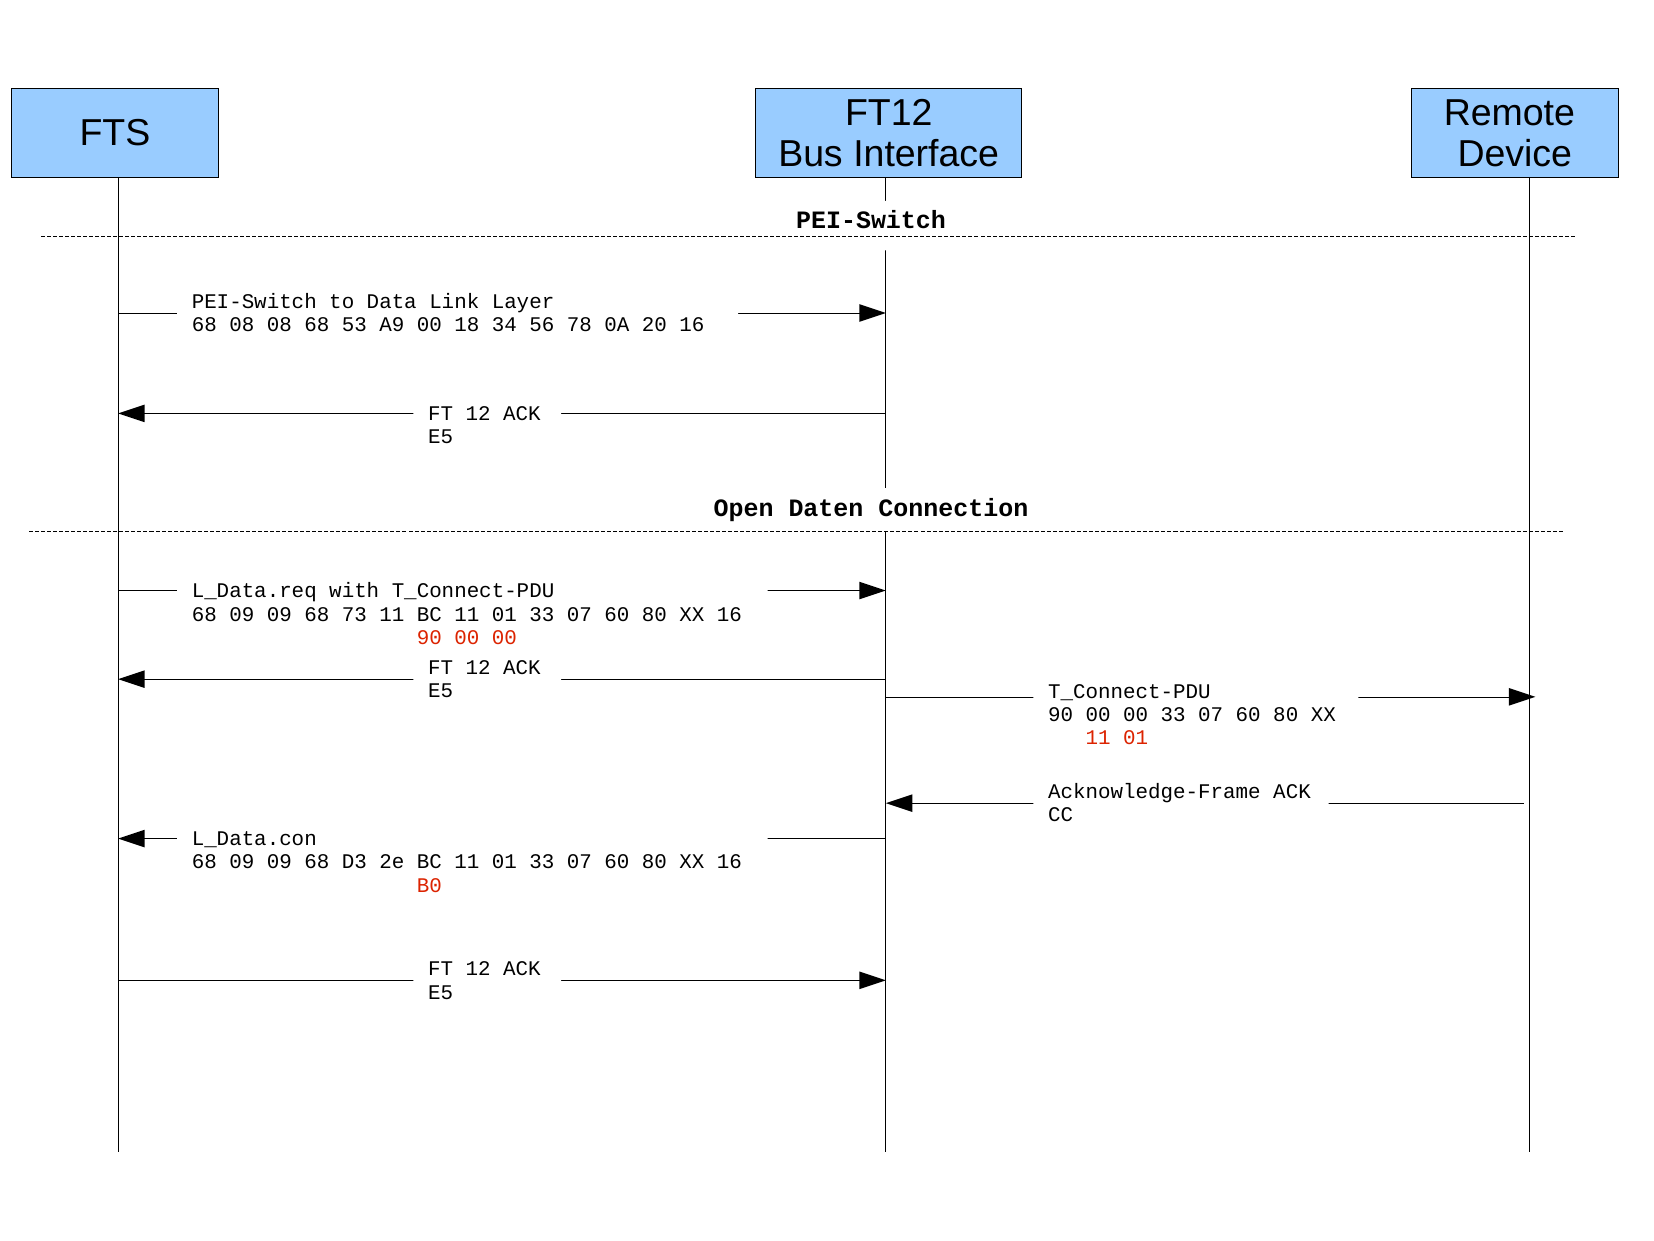

FTS
FT12
Bus Interface
Remote
Device
PEI-Switch
PEI-Switch
PEI-Switch
PEI-Switch
PEI-Switch to Data Link Layer
68 08 08 68 53 A9 00 18 34 56 78 0A 20 16
FT 12 ACK
E5
Open Daten Connection
L_Data.req with T_Connect-PDU
68 09 09 68 73 11 BC 11 01 33 07 60 80 XX 16
 90 00 00
FT 12 ACK
E5
T_Connect-PDU
90 00 00 33 07 60 80 XX
 11 01
Acknowledge-Frame ACK
CC
L_Data.con
68 09 09 68 D3 2e BC 11 01 33 07 60 80 XX 16
 B0
FT 12 ACK
E5